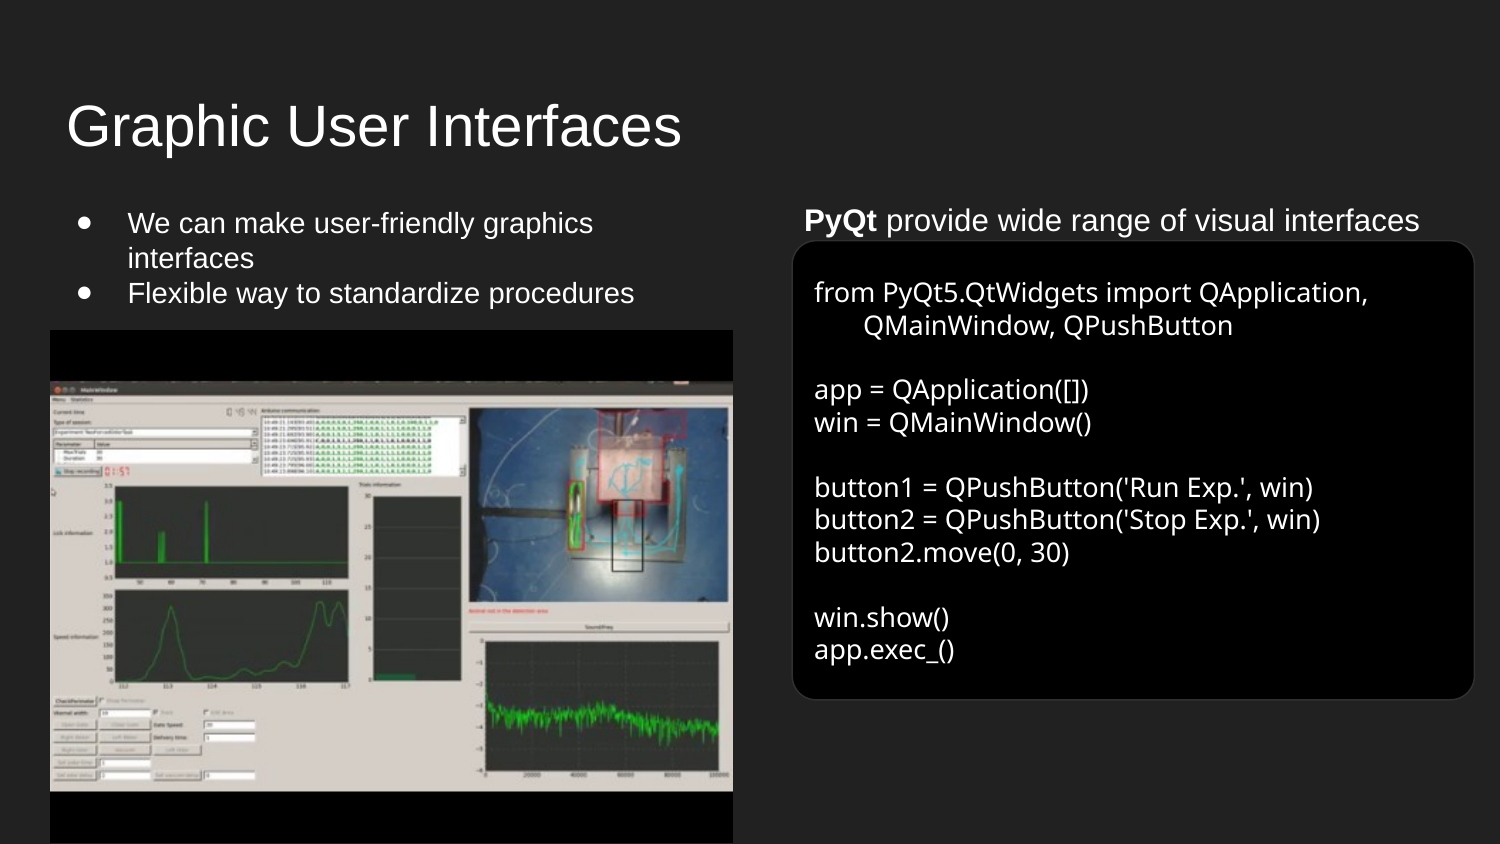

# Graphic User Interfaces
PyQt provide wide range of visual interfaces
We can make user-friendly graphics interfaces
Flexible way to standardize procedures
from PyQt5.QtWidgets import QApplication,
 QMainWindow, QPushButton
app = QApplication([])
win = QMainWindow()
button1 = QPushButton('Run Exp.', win)
button2 = QPushButton('Stop Exp.', win)
button2.move(0, 30)
win.show()
app.exec_()